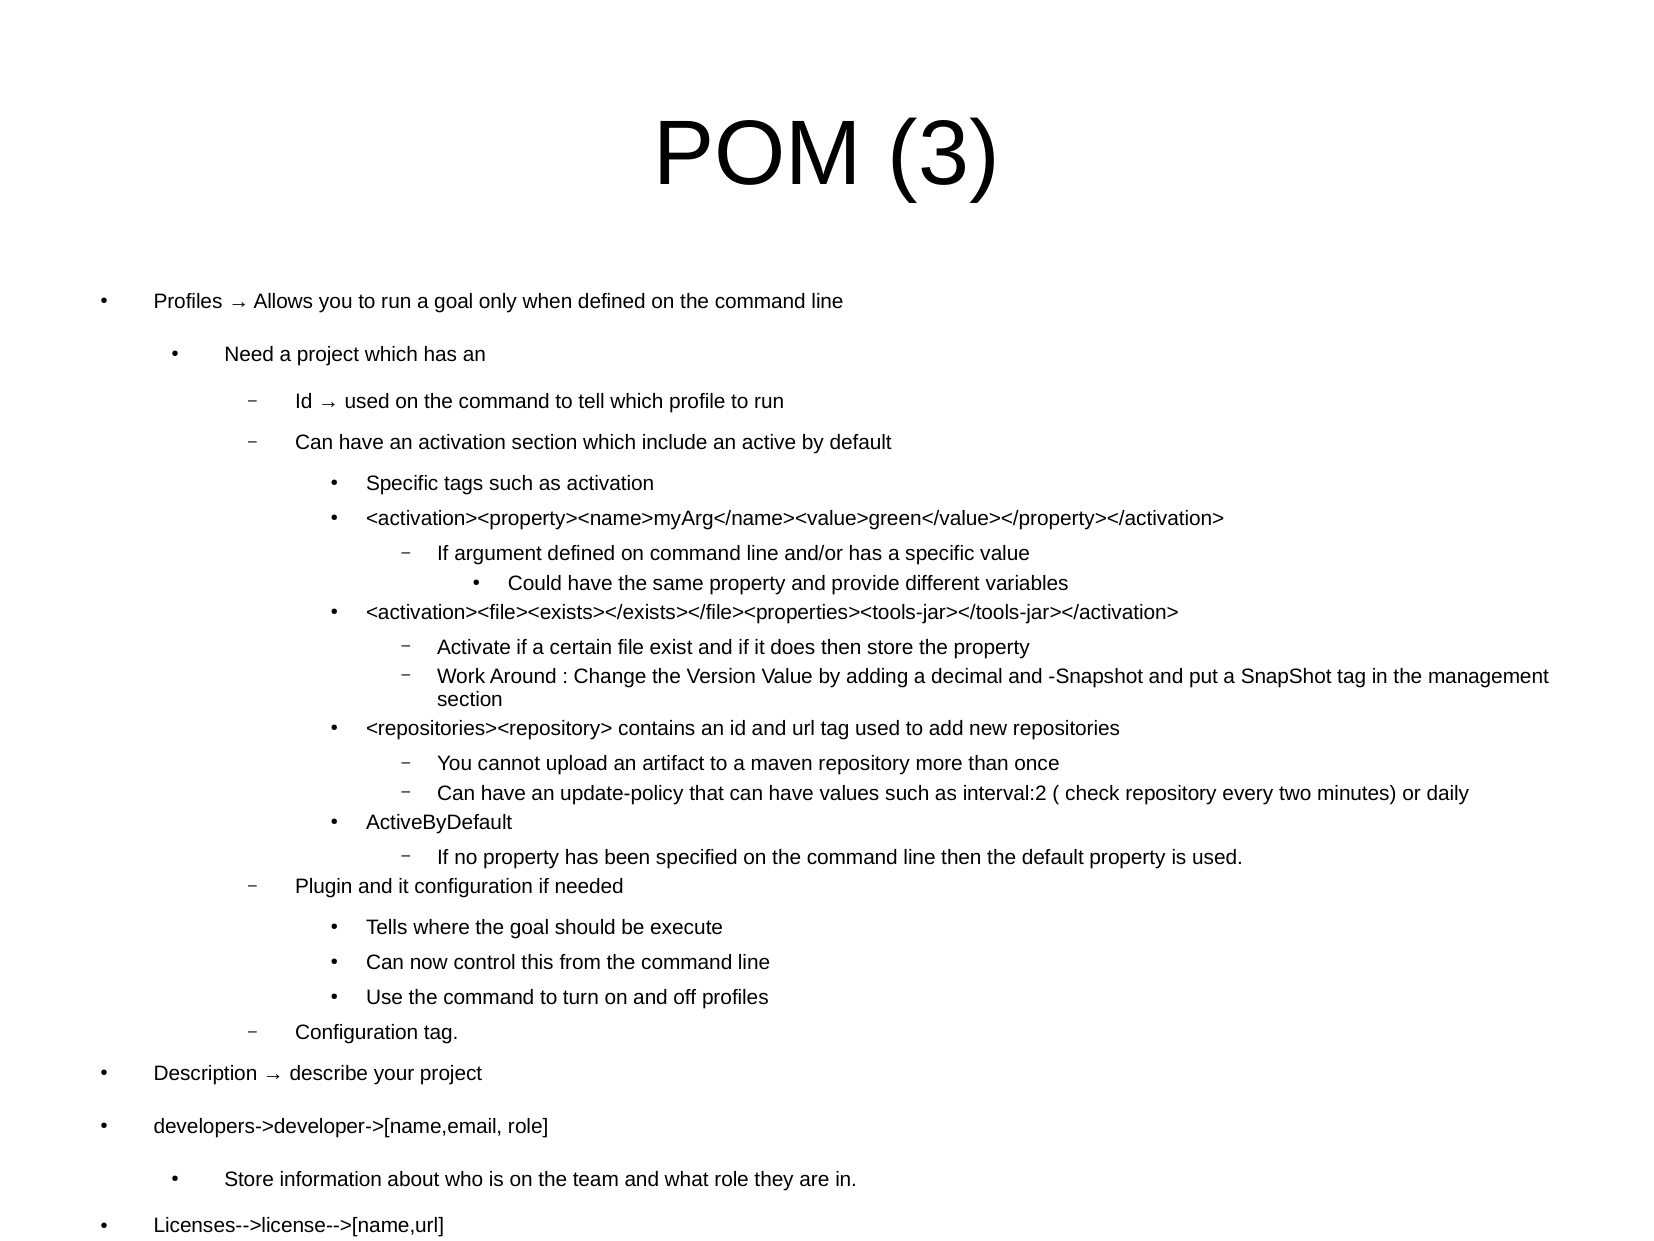

# POM (3)
Profiles → Allows you to run a goal only when defined on the command line
Need a project which has an
Id → used on the command to tell which profile to run
Can have an activation section which include an active by default
Specific tags such as activation
<activation><property><name>myArg</name><value>green</value></property></activation>
If argument defined on command line and/or has a specific value
Could have the same property and provide different variables
<activation><file><exists></exists></file><properties><tools-jar></tools-jar></activation>
Activate if a certain file exist and if it does then store the property
Work Around : Change the Version Value by adding a decimal and -Snapshot and put a SnapShot tag in the management section
<repositories><repository> contains an id and url tag used to add new repositories
You cannot upload an artifact to a maven repository more than once
Can have an update-policy that can have values such as interval:2 ( check repository every two minutes) or daily
ActiveByDefault
If no property has been specified on the command line then the default property is used.
Plugin and it configuration if needed
Tells where the goal should be execute
Can now control this from the command line
Use the command to turn on and off profiles
Configuration tag.
Description → describe your project
developers->developer->[name,email, role]
Store information about who is on the team and what role they are in.
Licenses-->license-->[name,url]